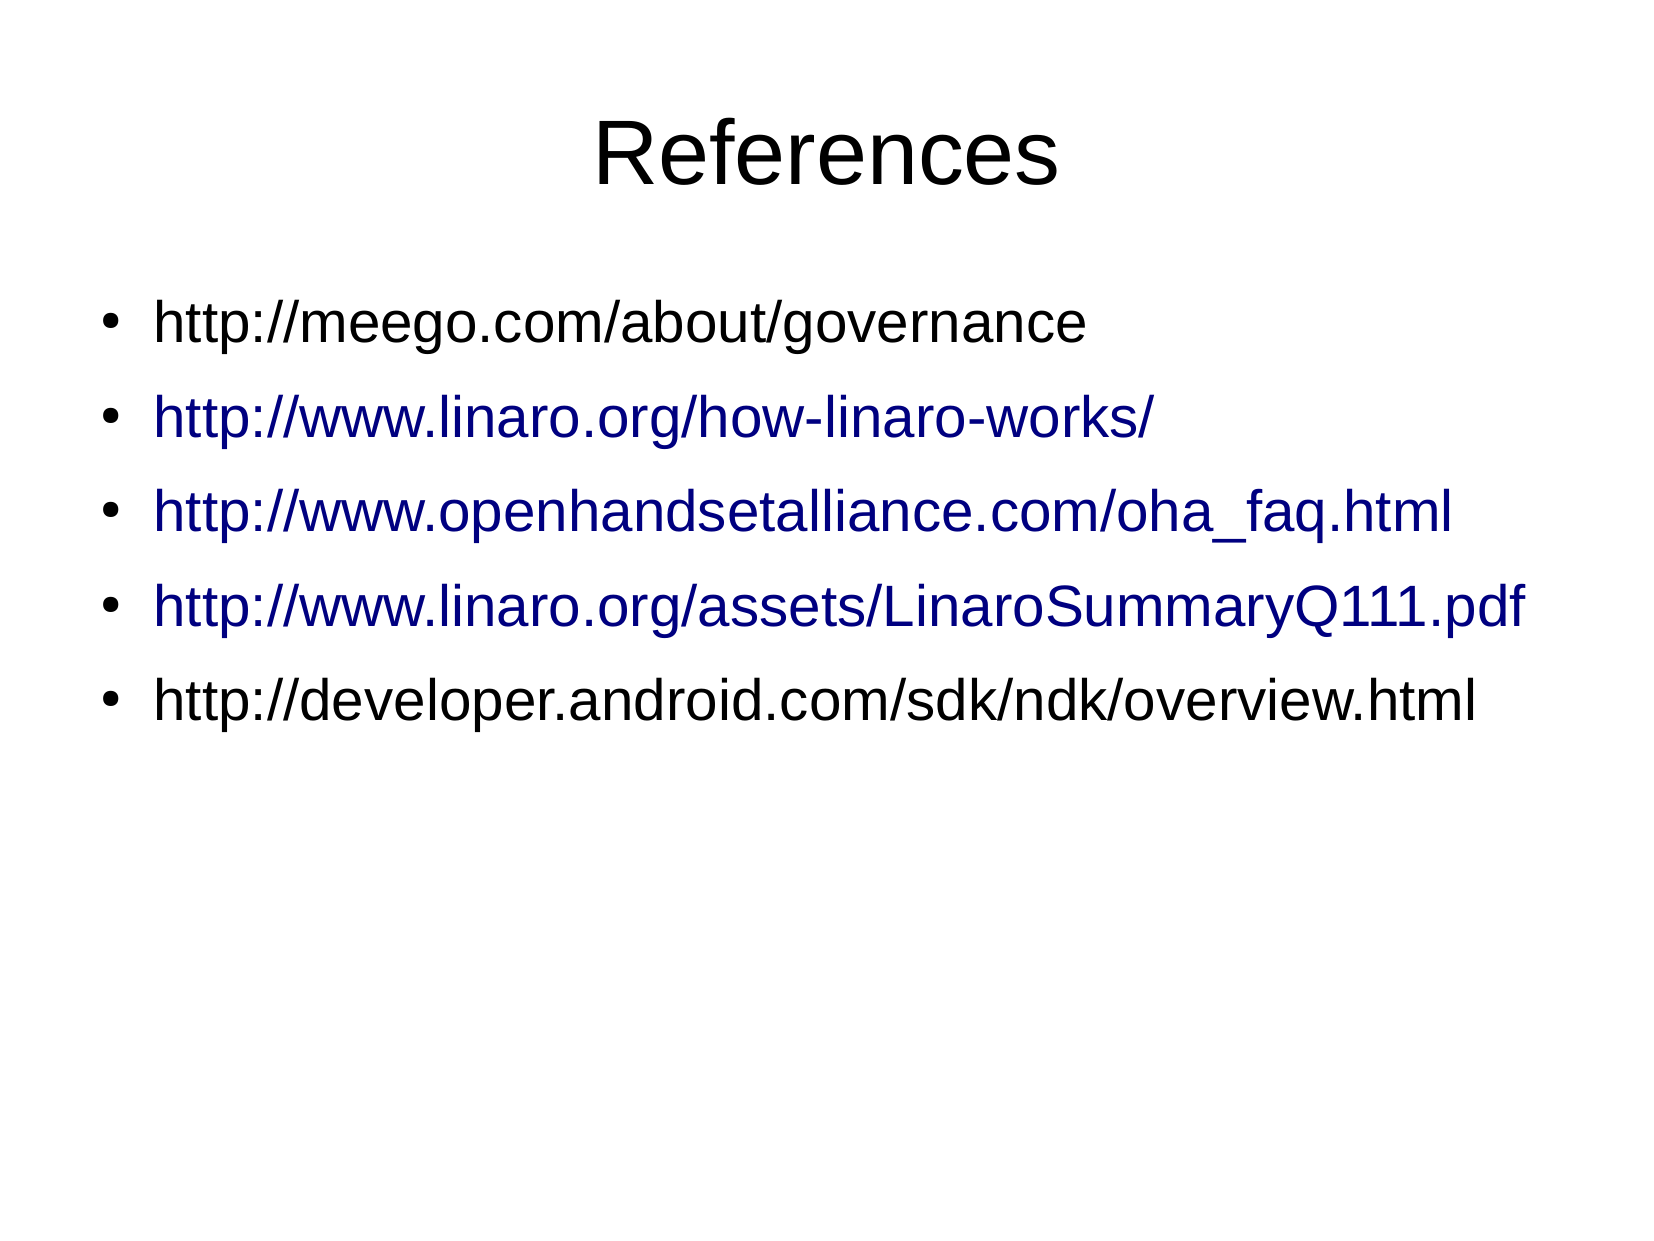

# References
http://meego.com/about/governance
http://www.linaro.org/how-linaro-works/
http://www.openhandsetalliance.com/oha_faq.html
http://www.linaro.org/assets/LinaroSummaryQ111.pdf
http://developer.android.com/sdk/ndk/overview.html